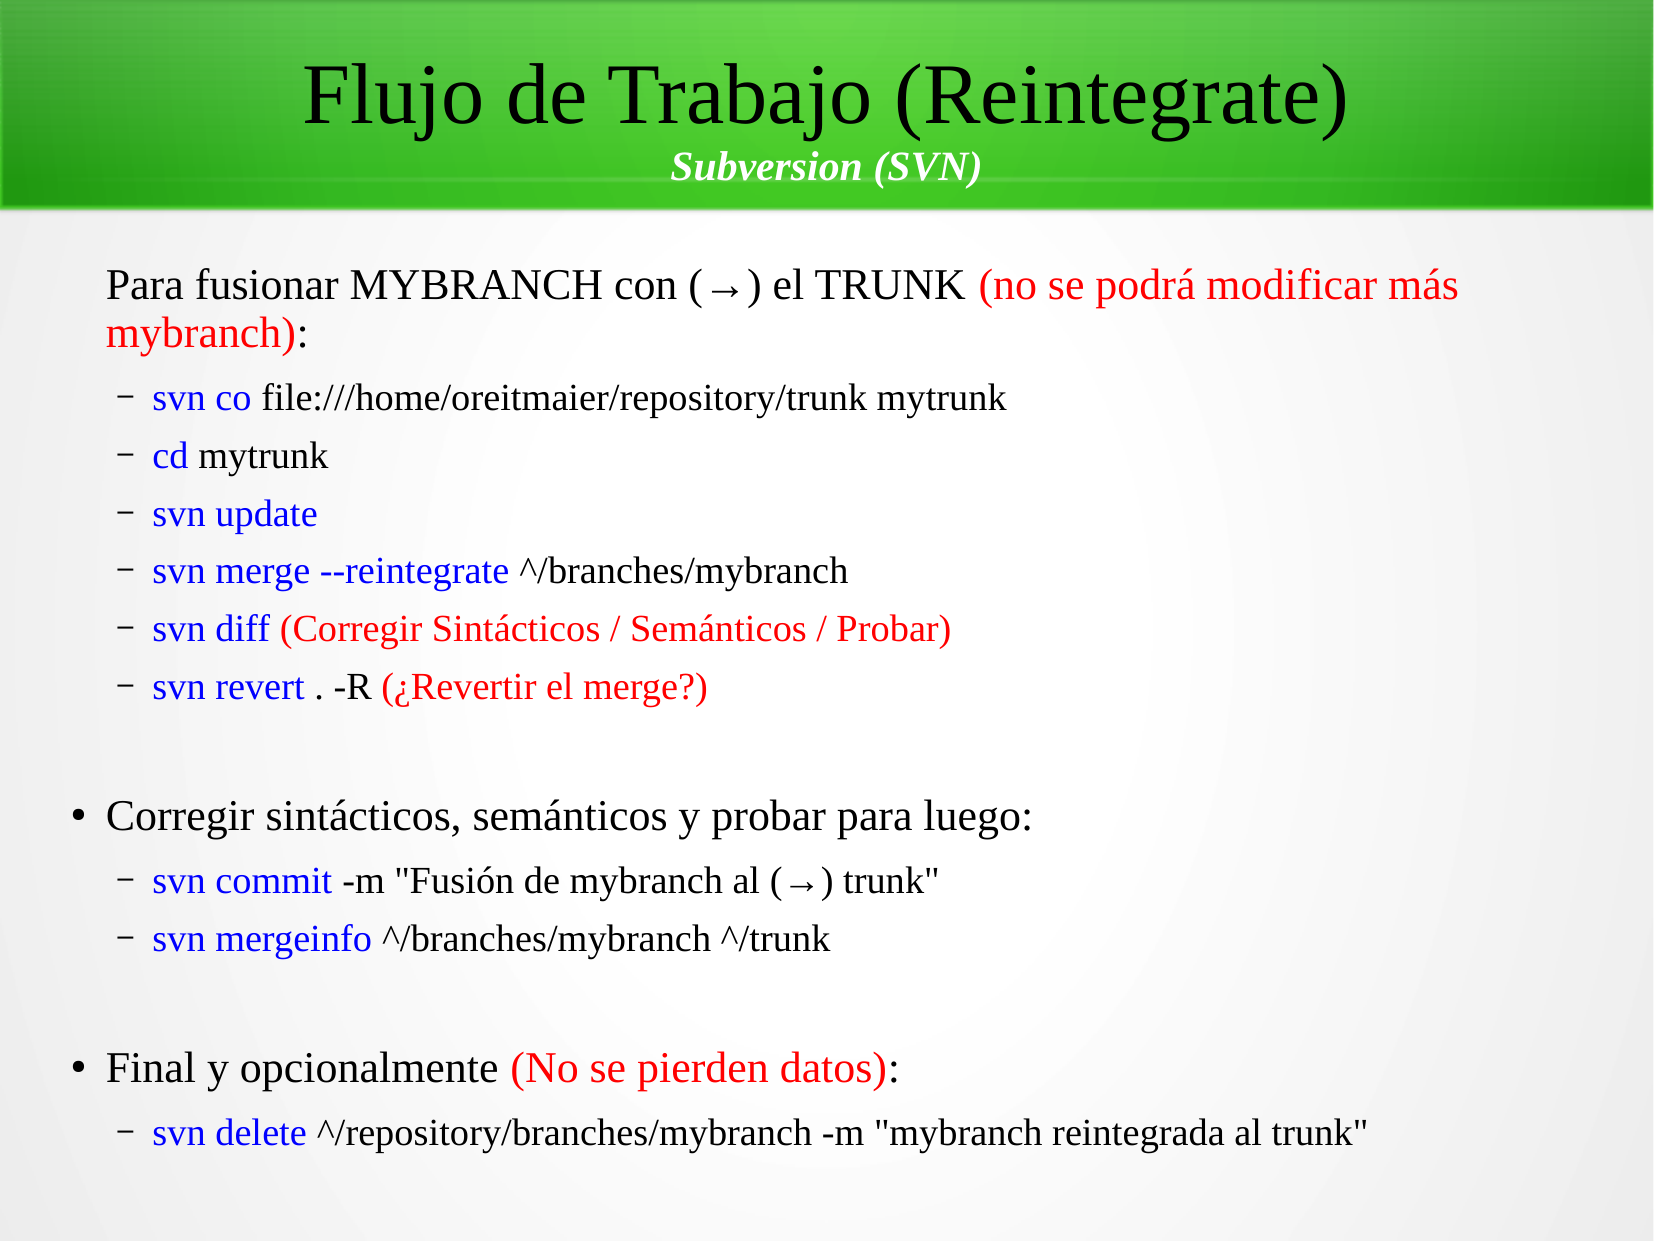

# Flujo de Trabajo (Reintegrate) Subversion (SVN)
Para fusionar MYBRANCH con (→) el TRUNK (no se podrá modificar más mybranch):
svn co file:///home/oreitmaier/repository/trunk mytrunk
cd mytrunk
svn update
svn merge --reintegrate ^/branches/mybranch
svn diff (Corregir Sintácticos / Semánticos / Probar)
svn revert . -R (¿Revertir el merge?)
Corregir sintácticos, semánticos y probar para luego:
svn commit -m "Fusión de mybranch al (→) trunk"
svn mergeinfo ^/branches/mybranch ^/trunk
Final y opcionalmente (No se pierden datos):
svn delete ^/repository/branches/mybranch -m "mybranch reintegrada al trunk"